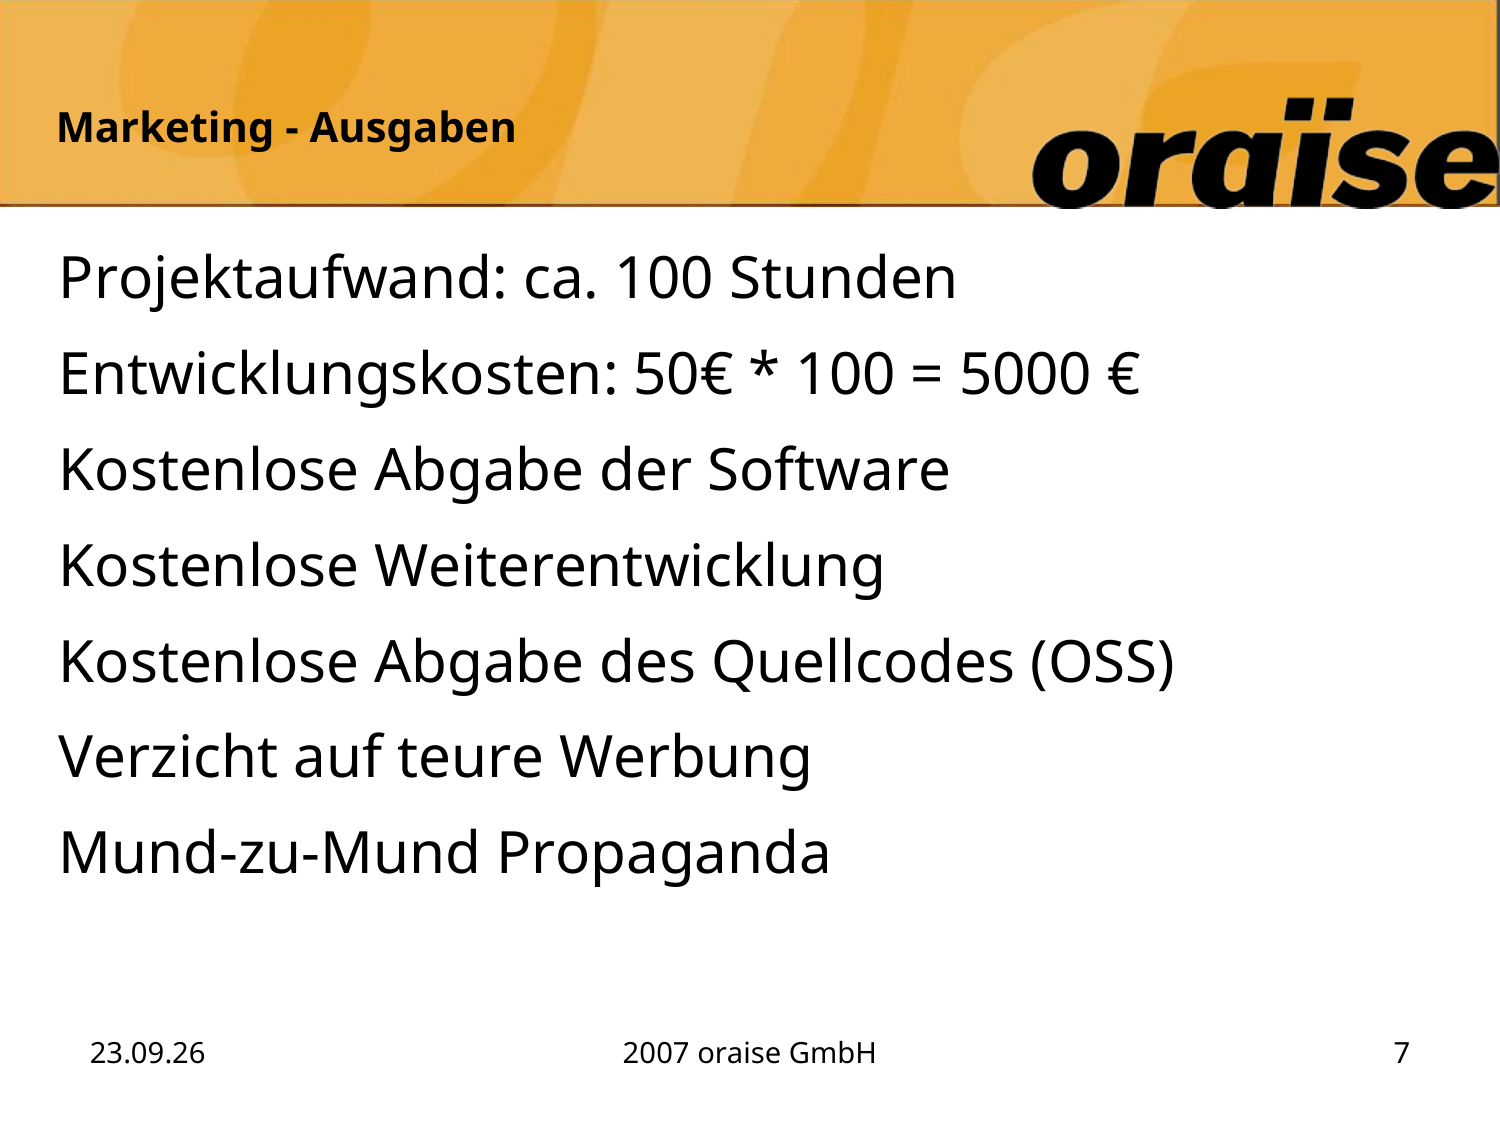

Marketing - Ausgaben
# Projektaufwand: ca. 100 Stunden
Entwicklungskosten: 50€ * 100 = 5000 €
Kostenlose Abgabe der Software
Kostenlose Weiterentwicklung
Kostenlose Abgabe des Quellcodes (OSS)
Verzicht auf teure Werbung
Mund-zu-Mund Propaganda
2007 oraise GmbH
7